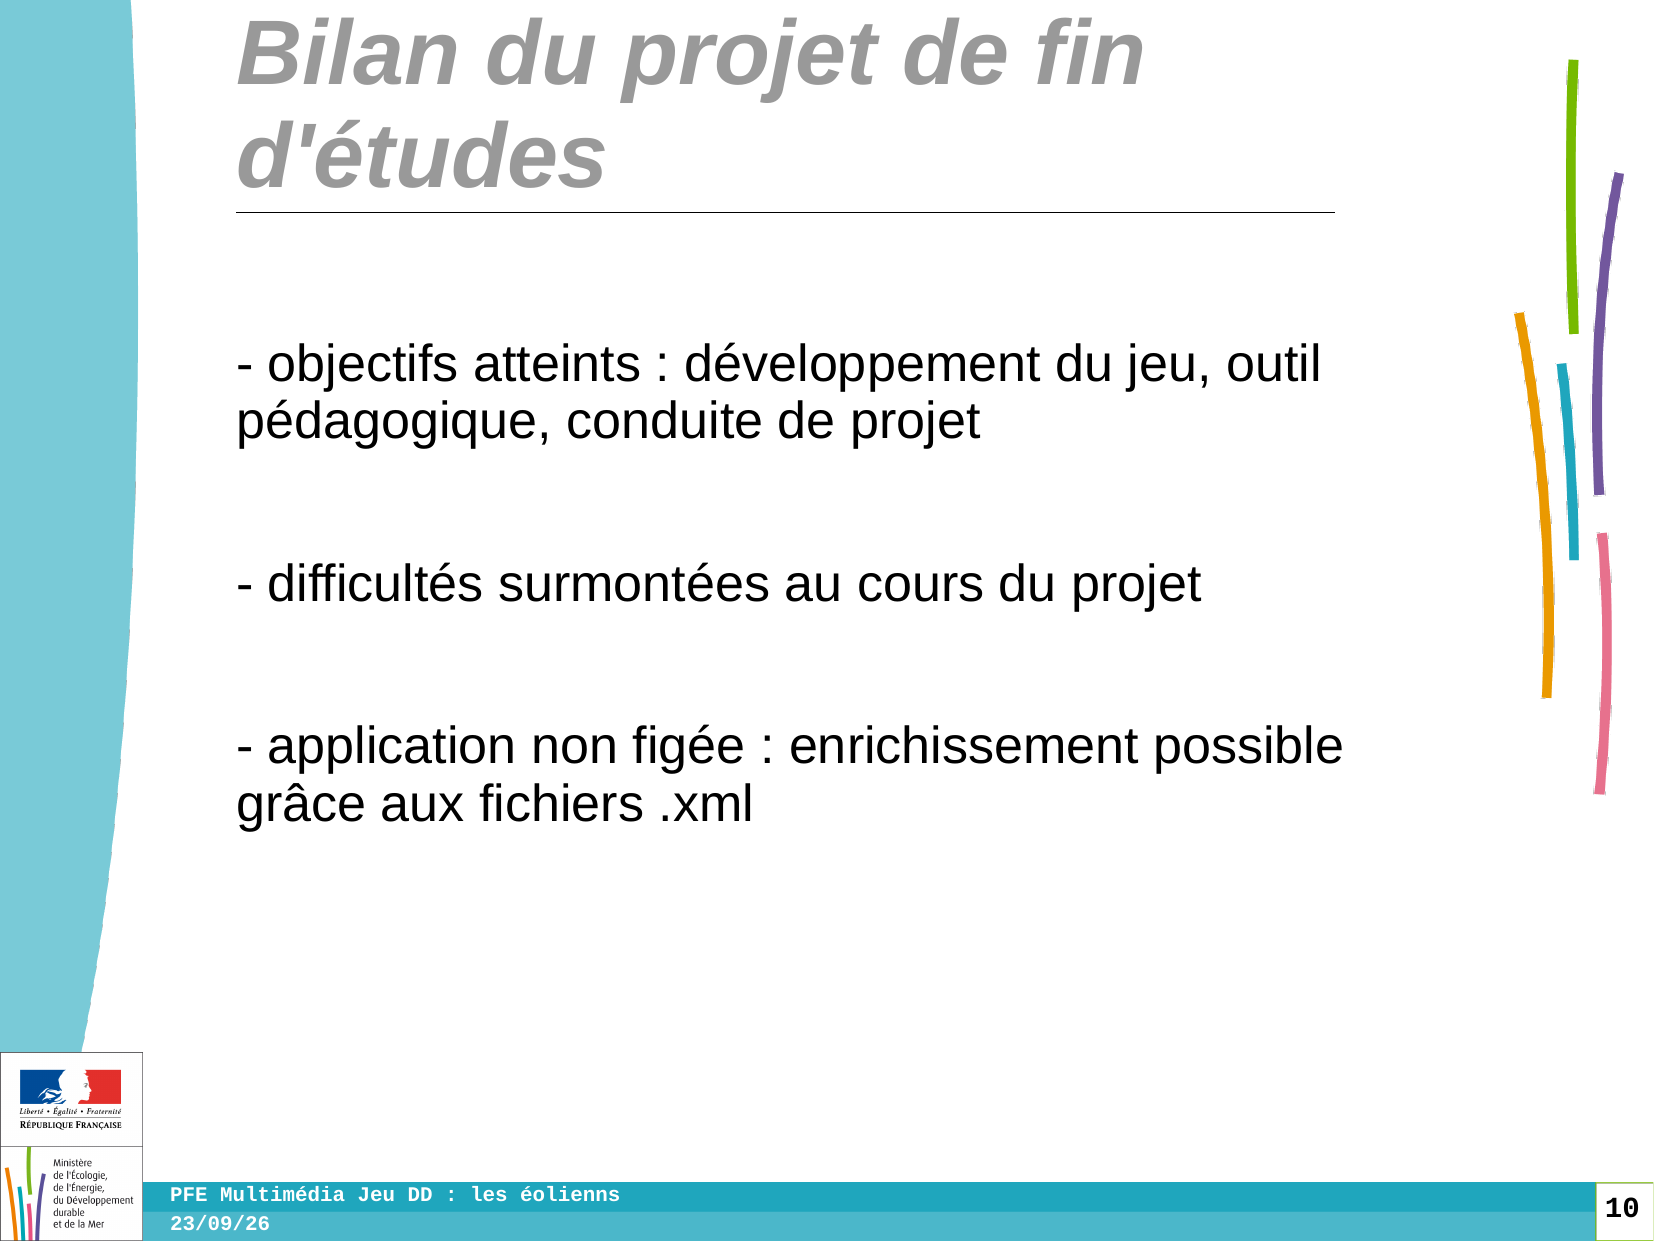

# Bilan du projet de fin d'études
- objectifs atteints : développement du jeu, outil pédagogique, conduite de projet
- difficultés surmontées au cours du projet
- application non figée : enrichissement possible grâce aux fichiers .xml
10
PFE Multimédia Jeu DD : les éolienns